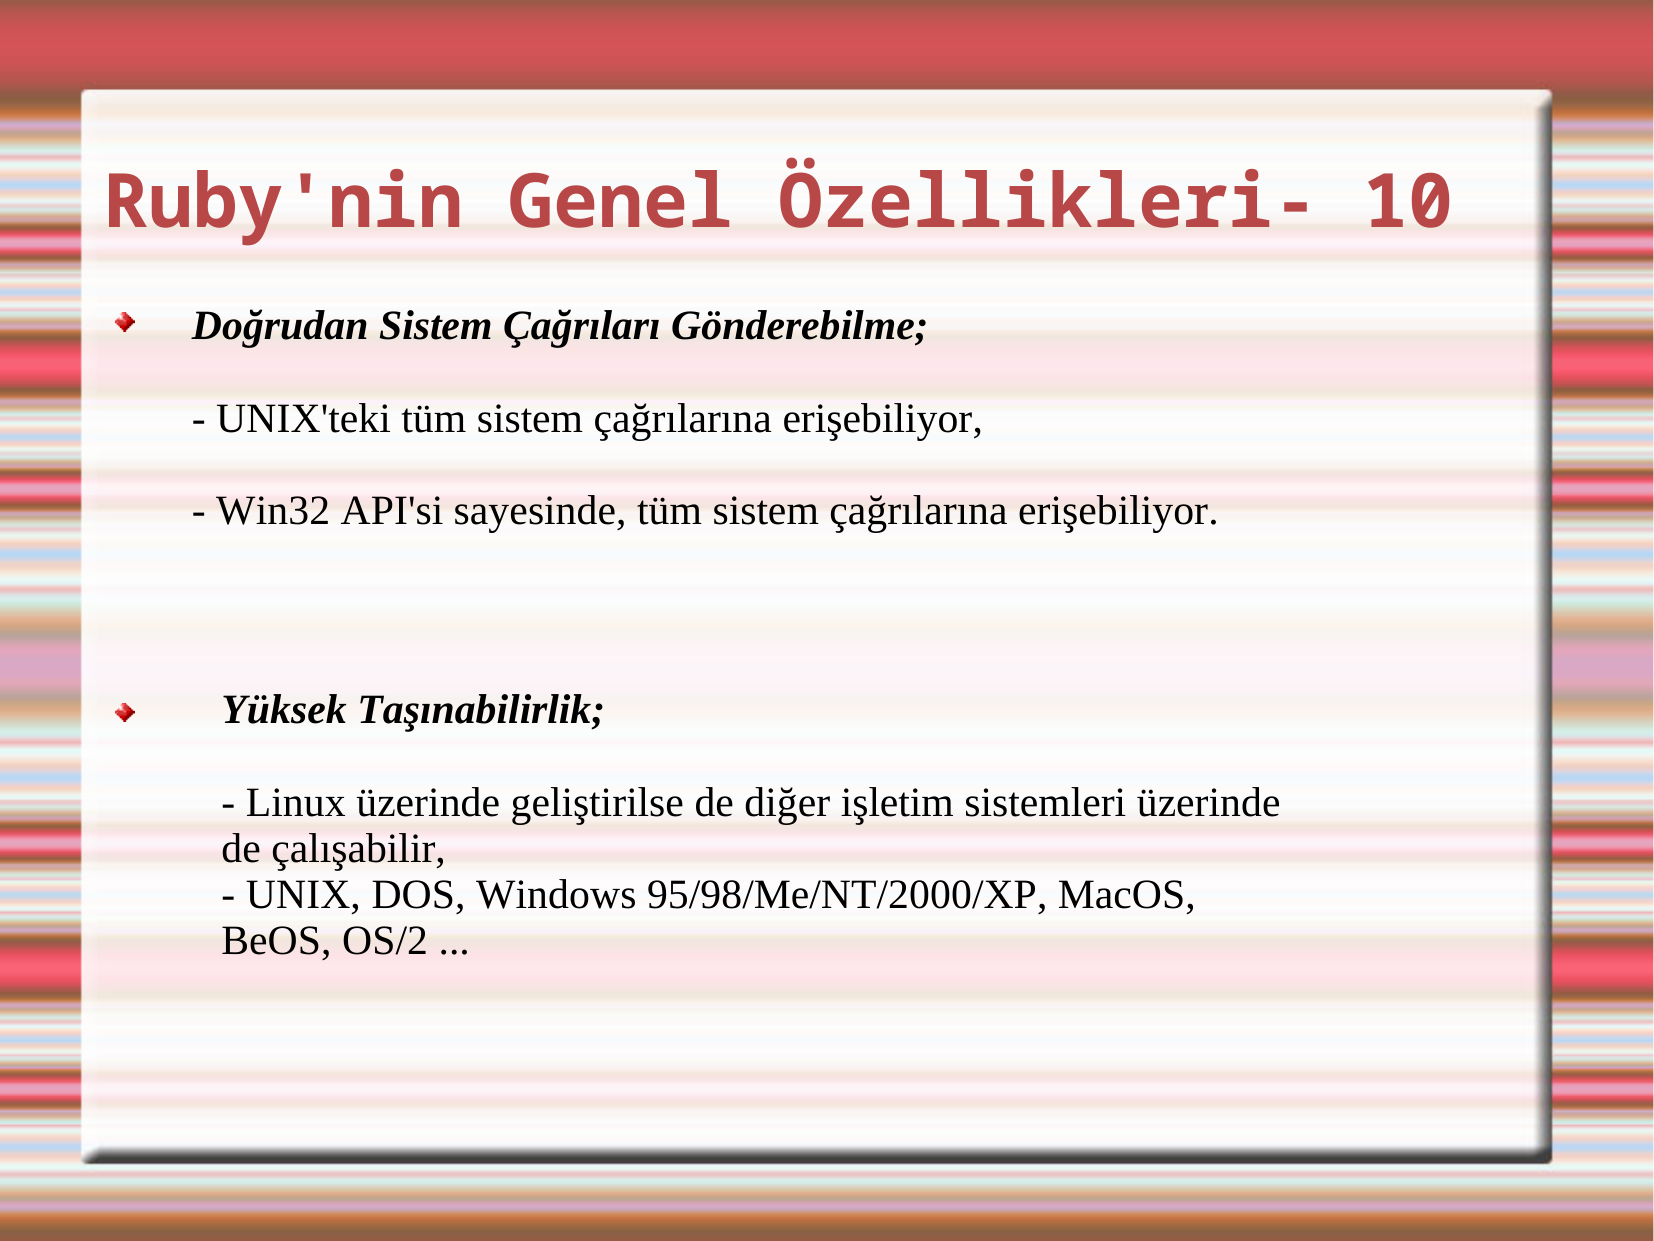

Ruby'nin Genel Özellikleri- 10
Doğrudan Sistem Çağrıları Gönderebilme;
- UNIX'teki tüm sistem çağrılarına erişebiliyor,
- Win32 API'si sayesinde, tüm sistem çağrılarına erişebiliyor.
Yüksek Taşınabilirlik;
- Linux üzerinde geliştirilse de diğer işletim sistemleri üzerinde de çalışabilir,
- UNIX, DOS, Windows 95/98/Me/NT/2000/XP, MacOS, BeOS, OS/2 ...